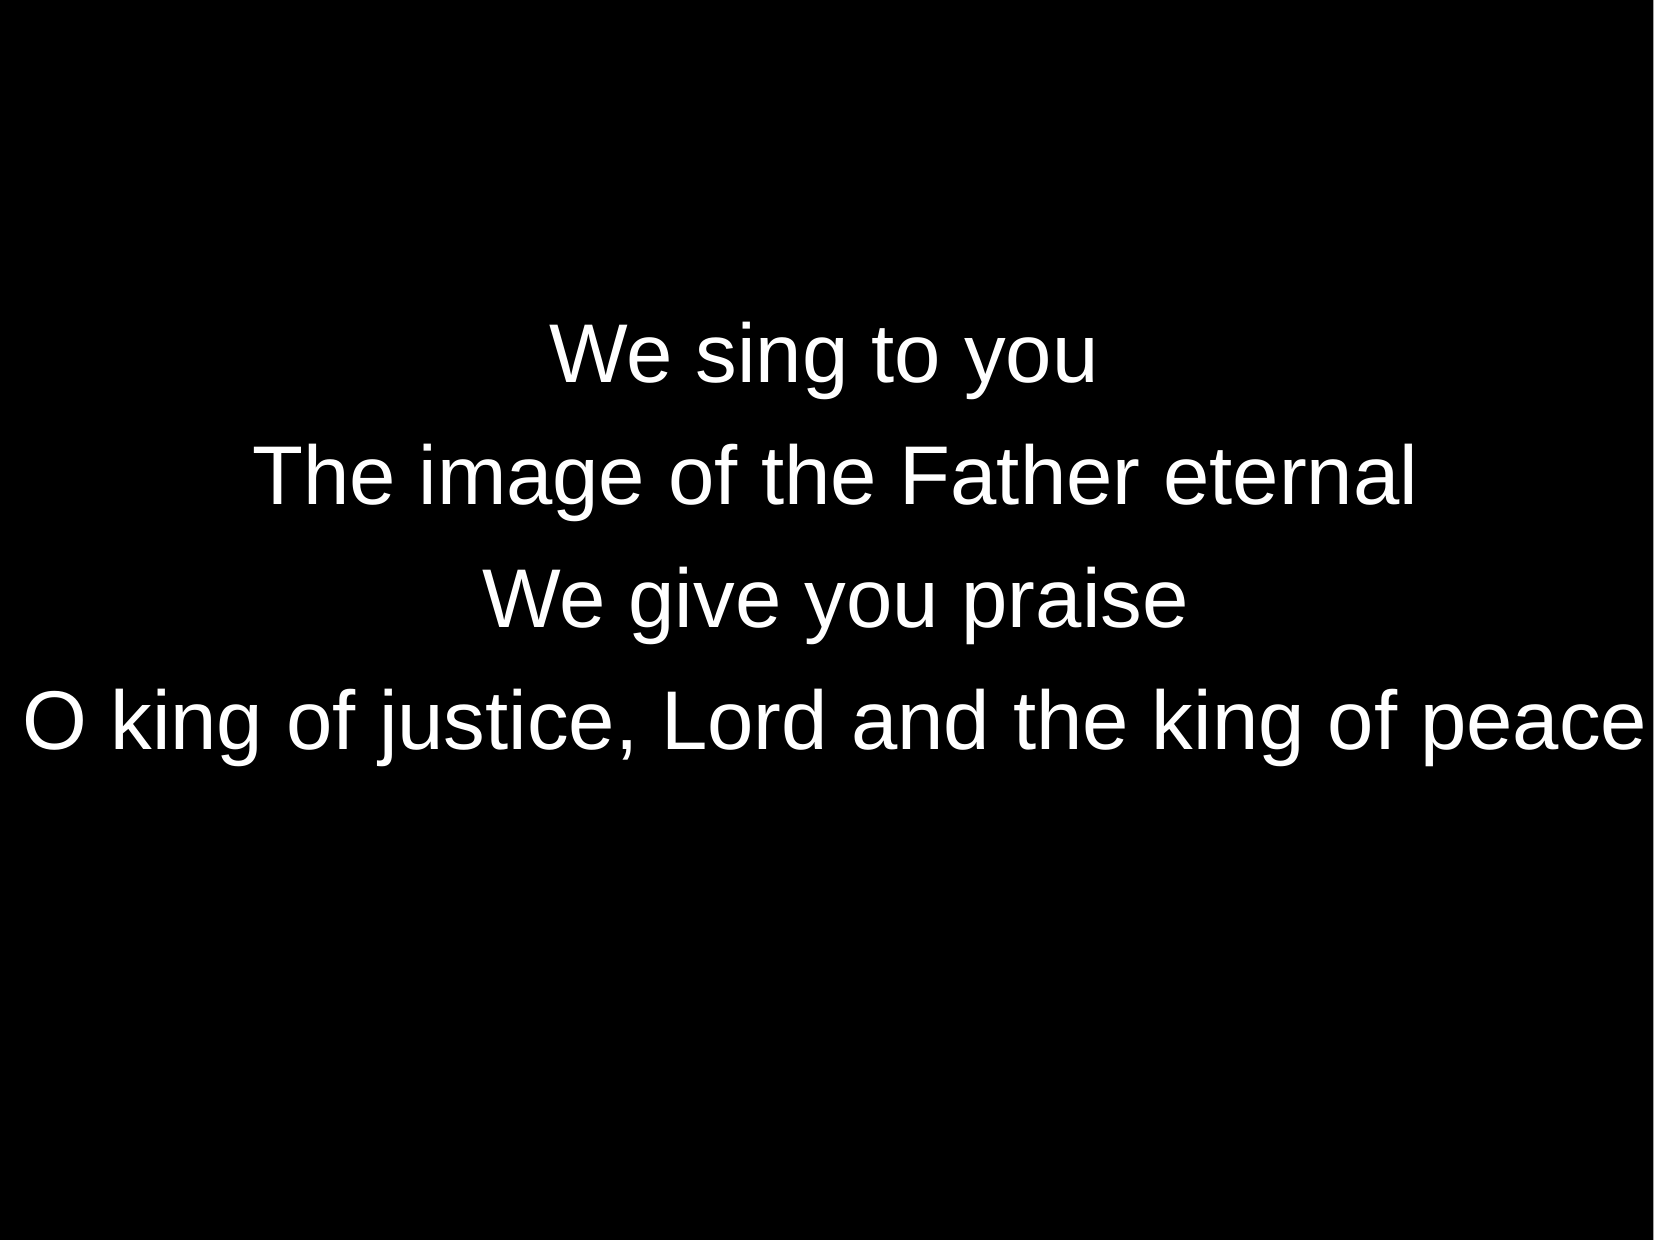

#
We sing to you
The image of the Father eternal
We give you praise
O king of justice, Lord and the king of peace